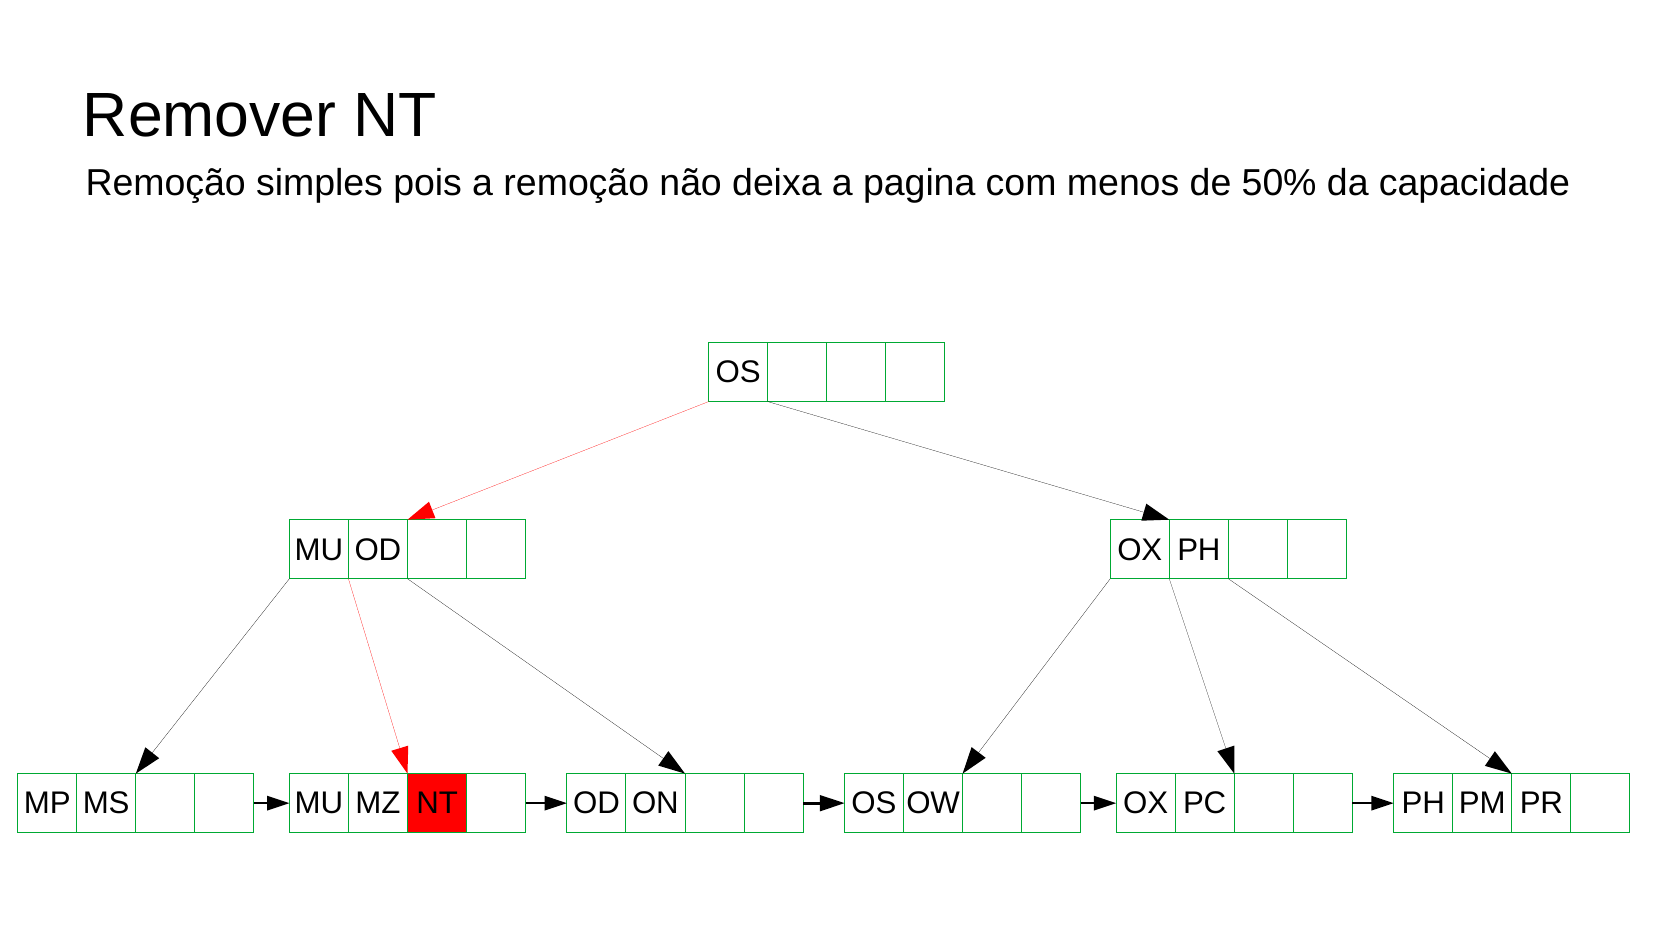

# Remover NT
Remoção simples pois a remoção não deixa a pagina com menos de 50% da capacidade
OS
MU
OD
OX
PH
MP
MS
MU
MZ
NT
OD
ON
OS
OW
OX
PC
PH
PM
PR